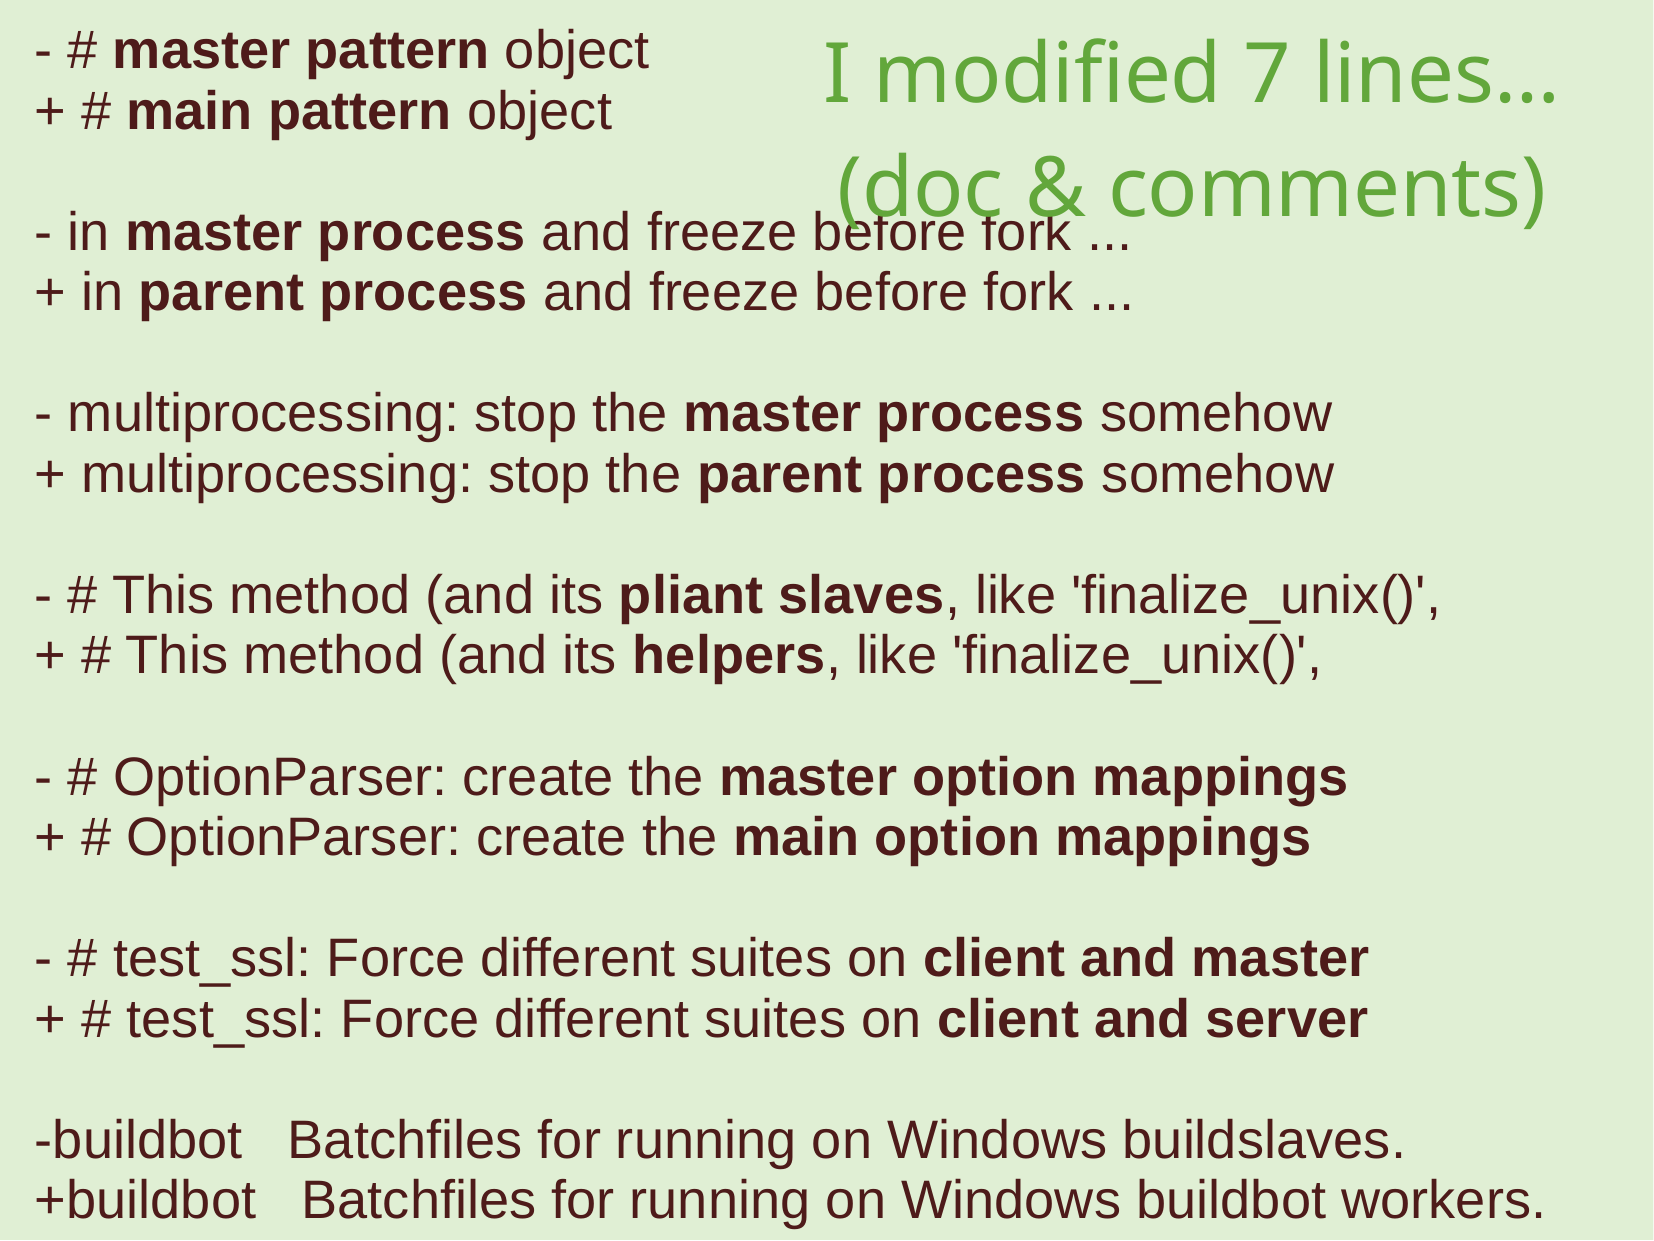

I modified 7 lines…
(doc & comments)
- # master pattern object
+ # main pattern object
- in master process and freeze before fork ...
+ in parent process and freeze before fork ...
- multiprocessing: stop the master process somehow
+ multiprocessing: stop the parent process somehow
- # This method (and its pliant slaves, like 'finalize_unix()',
+ # This method (and its helpers, like 'finalize_unix()',
- # OptionParser: create the master option mappings
+ # OptionParser: create the main option mappings
- # test_ssl: Force different suites on client and master
+ # test_ssl: Force different suites on client and server
-buildbot Batchfiles for running on Windows buildslaves.
+buildbot Batchfiles for running on Windows buildbot workers.